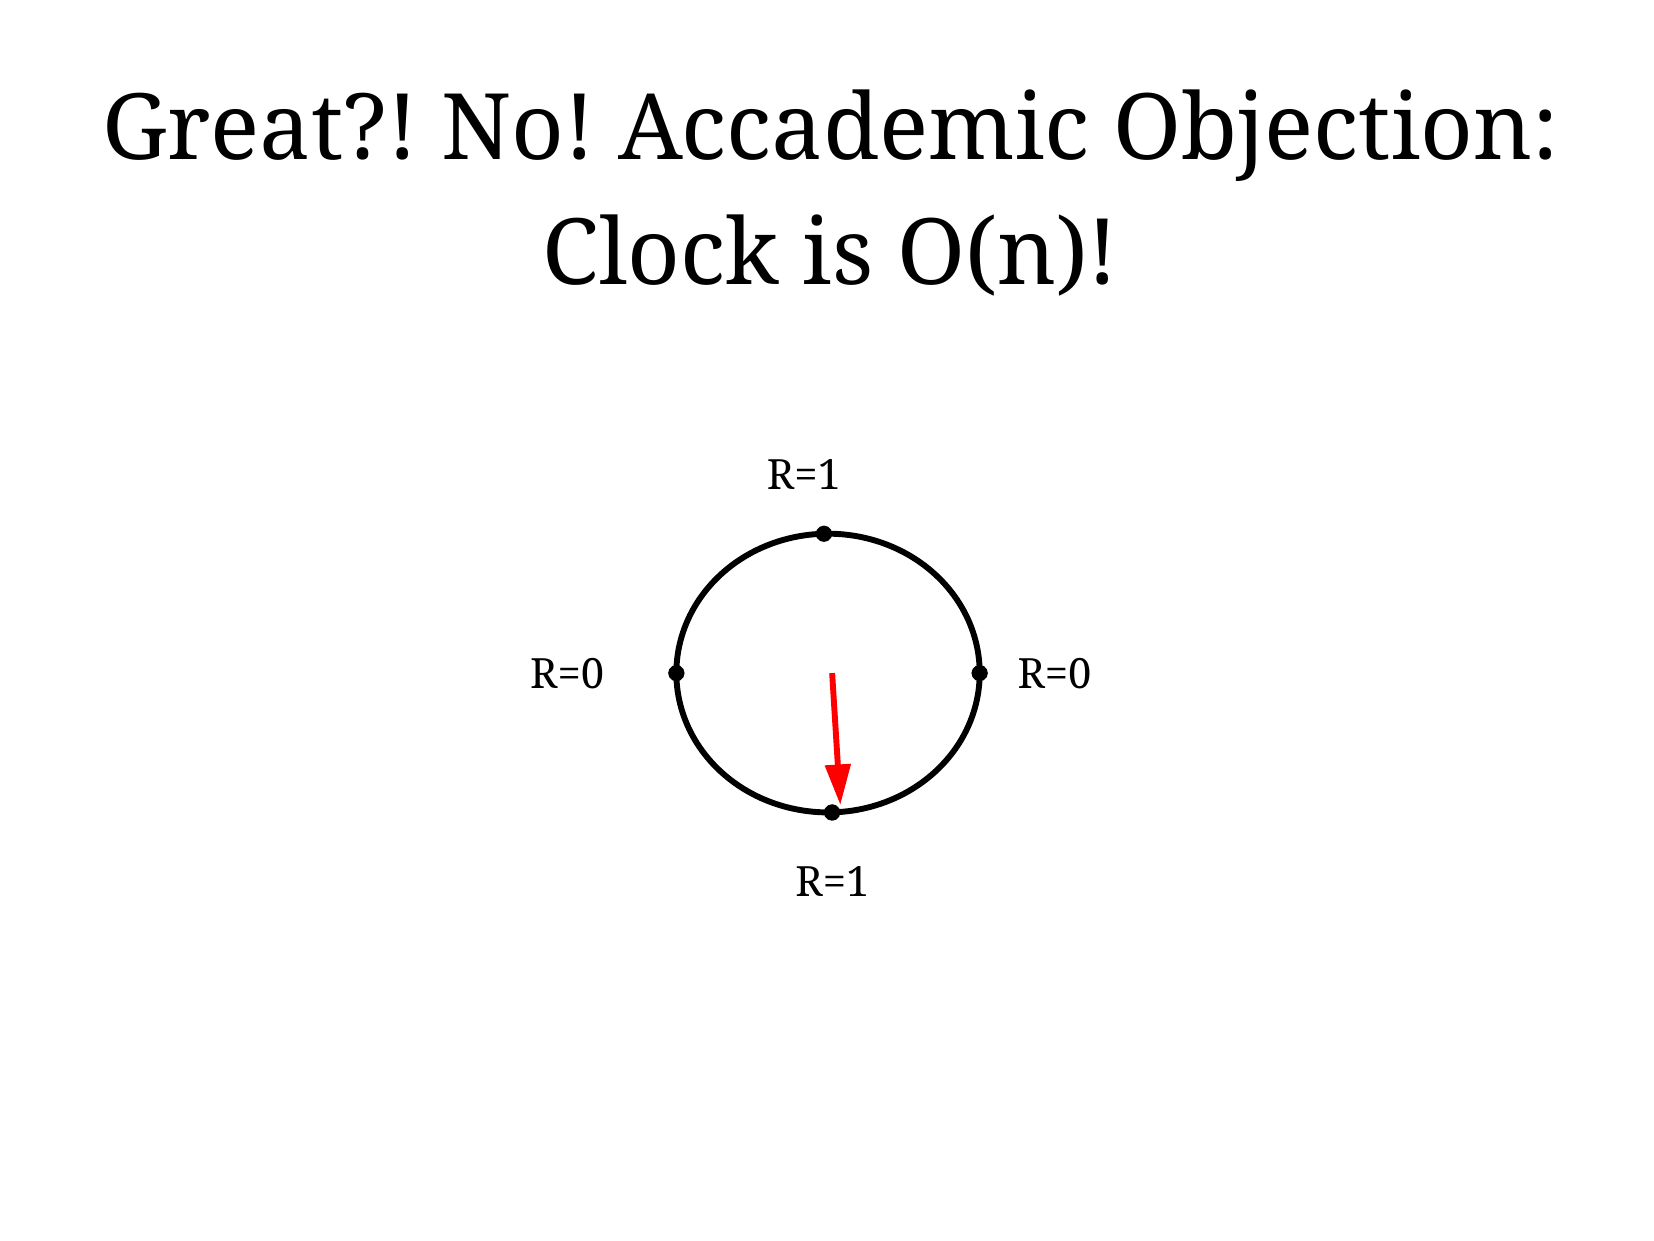

# Great?! No! Accademic Objection: Clock is O(n)!
R=1
R=0
R=0
R=1